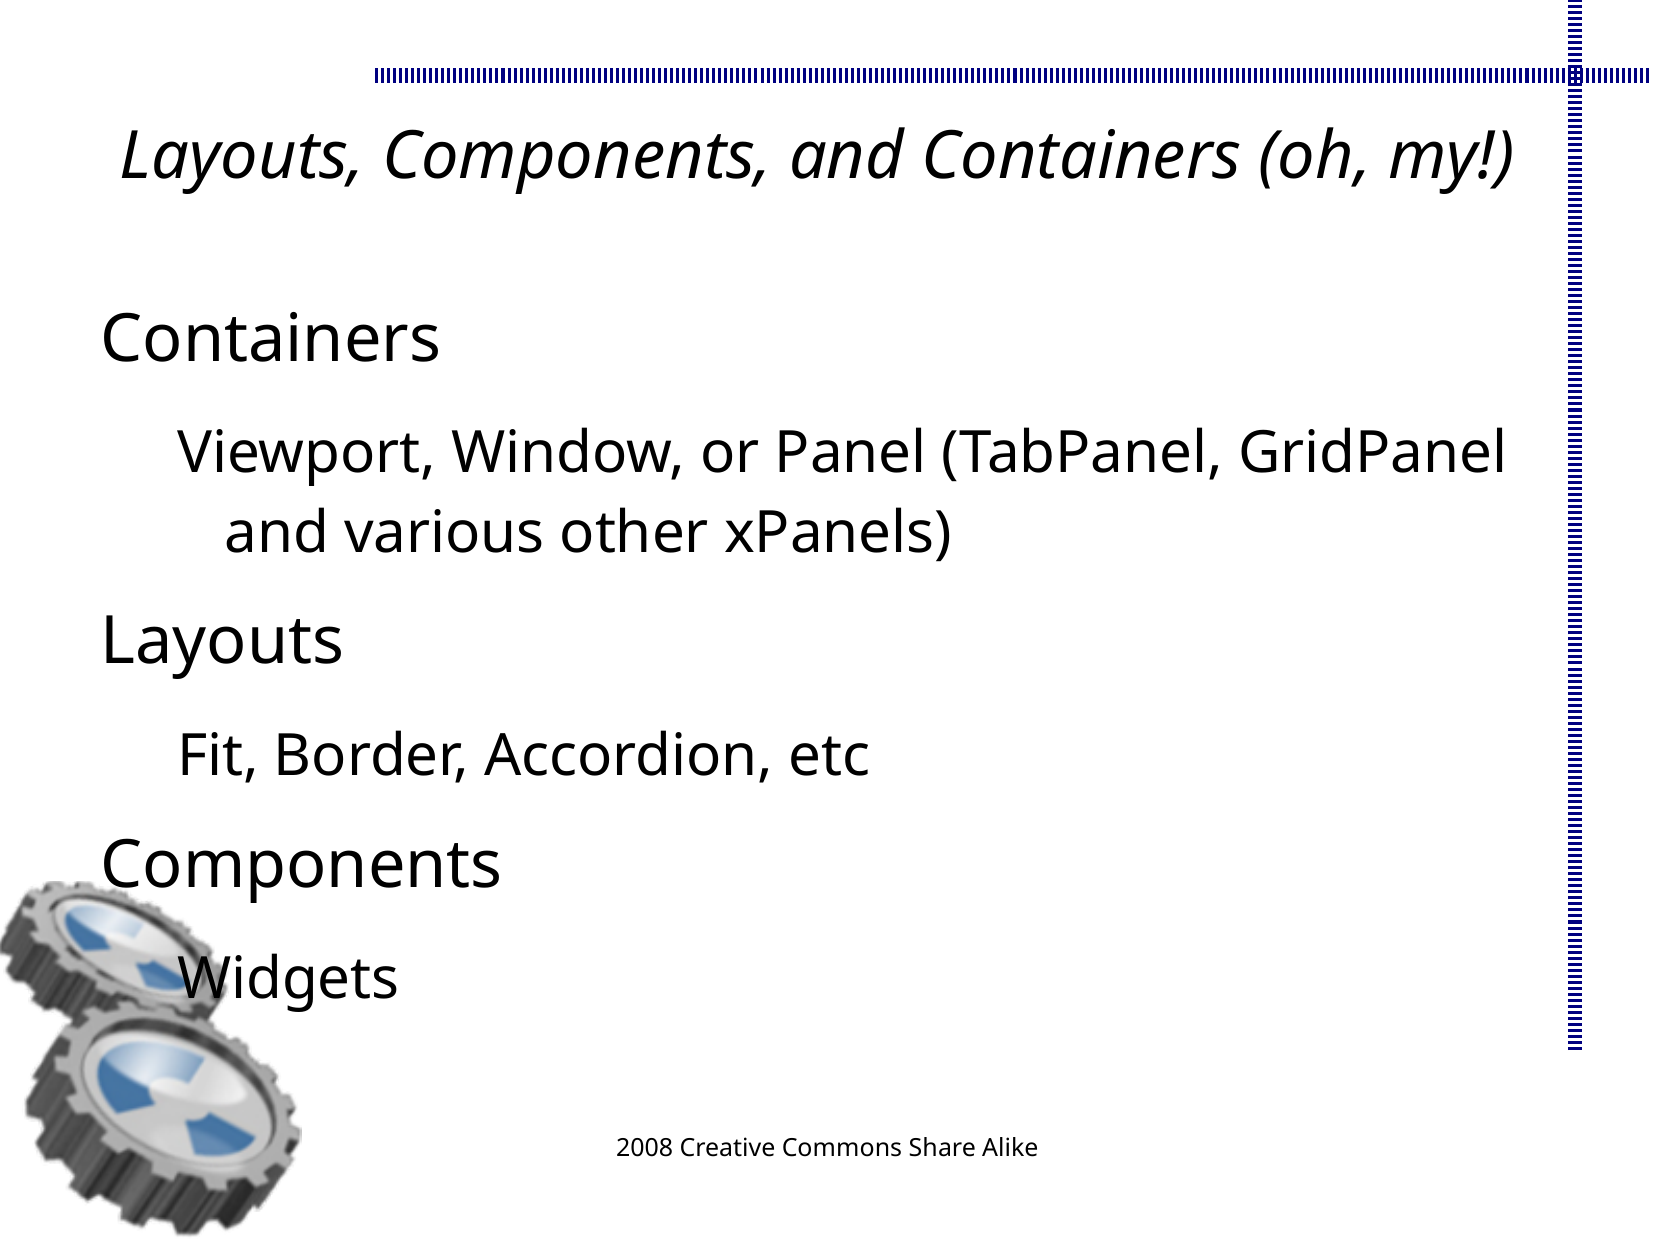

# Layouts, Components, and Containers (oh, my!)
Containers
Viewport, Window, or Panel (TabPanel, GridPanel and various other xPanels)
Layouts
Fit, Border, Accordion, etc
Components
Widgets